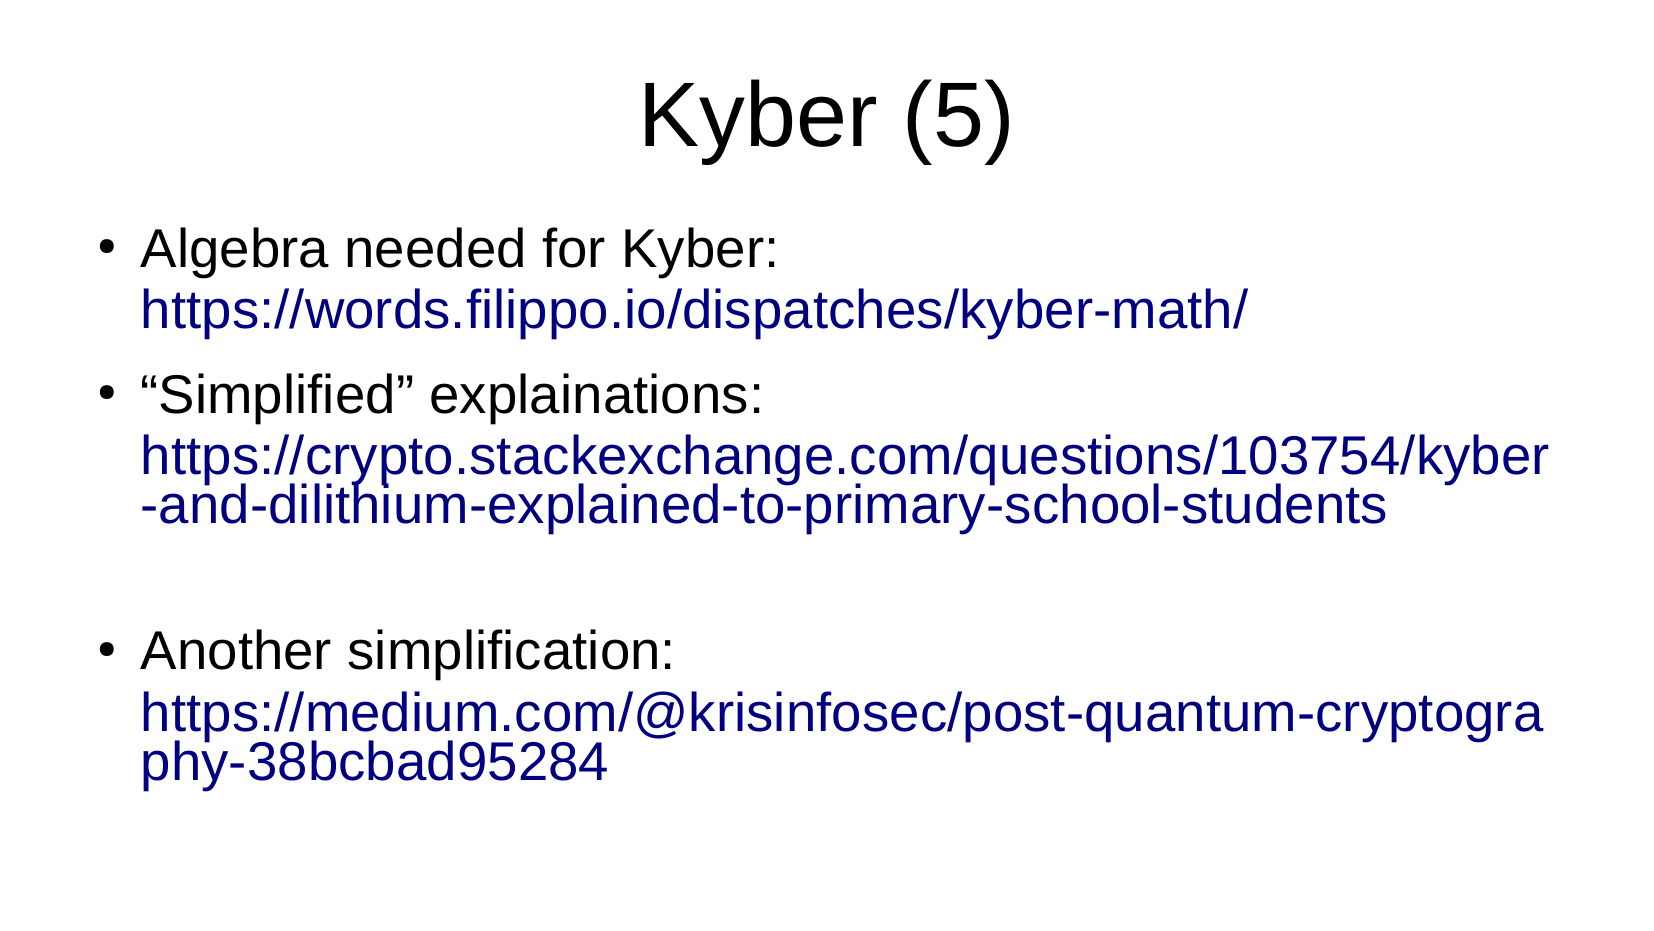

# Kyber (5)
Algebra needed for Kyber: https://words.filippo.io/dispatches/kyber-math/
“Simplified” explainations: https://crypto.stackexchange.com/questions/103754/kyber-and-dilithium-explained-to-primary-school-students
Another simplification: https://medium.com/@krisinfosec/post-quantum-cryptography-38bcbad95284